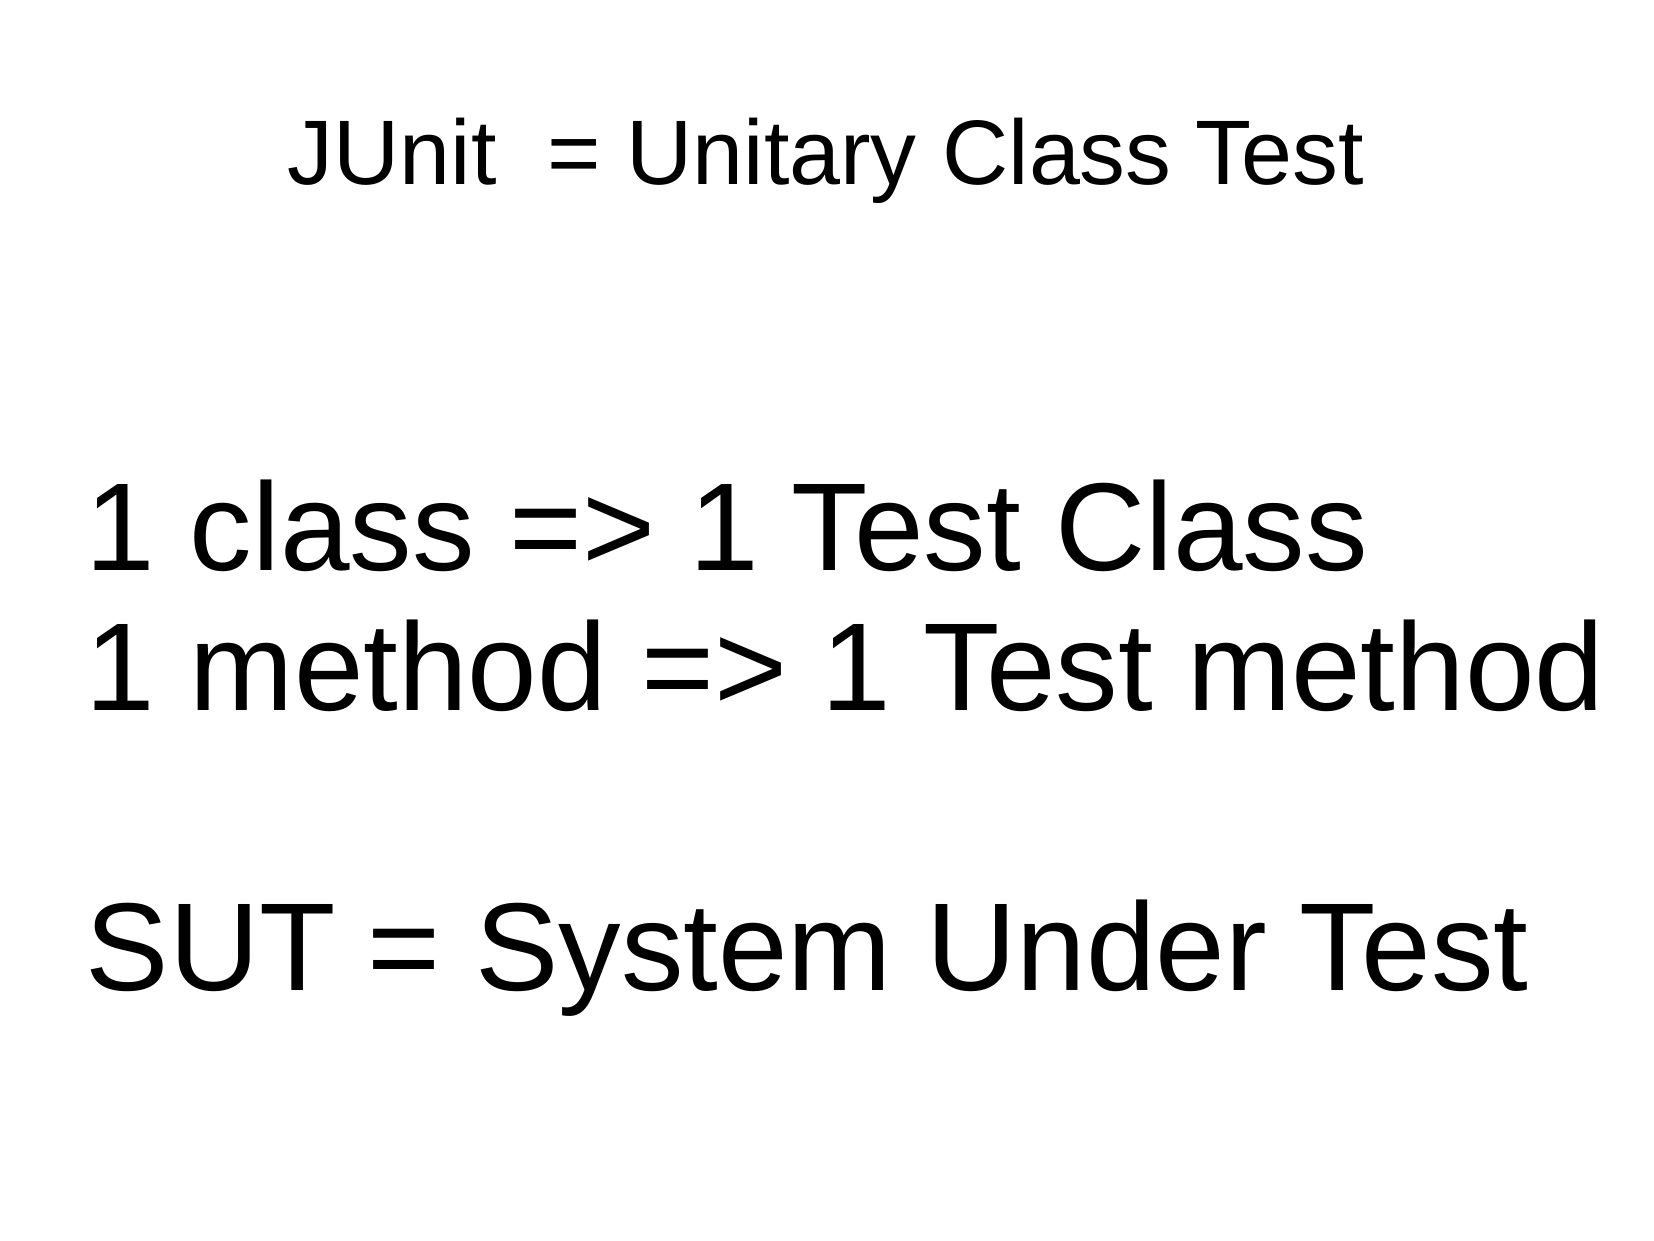

# JUnit = Unitary Class Test
1 class => 1 Test Class
1 method => 1 Test method
SUT = System Under Test